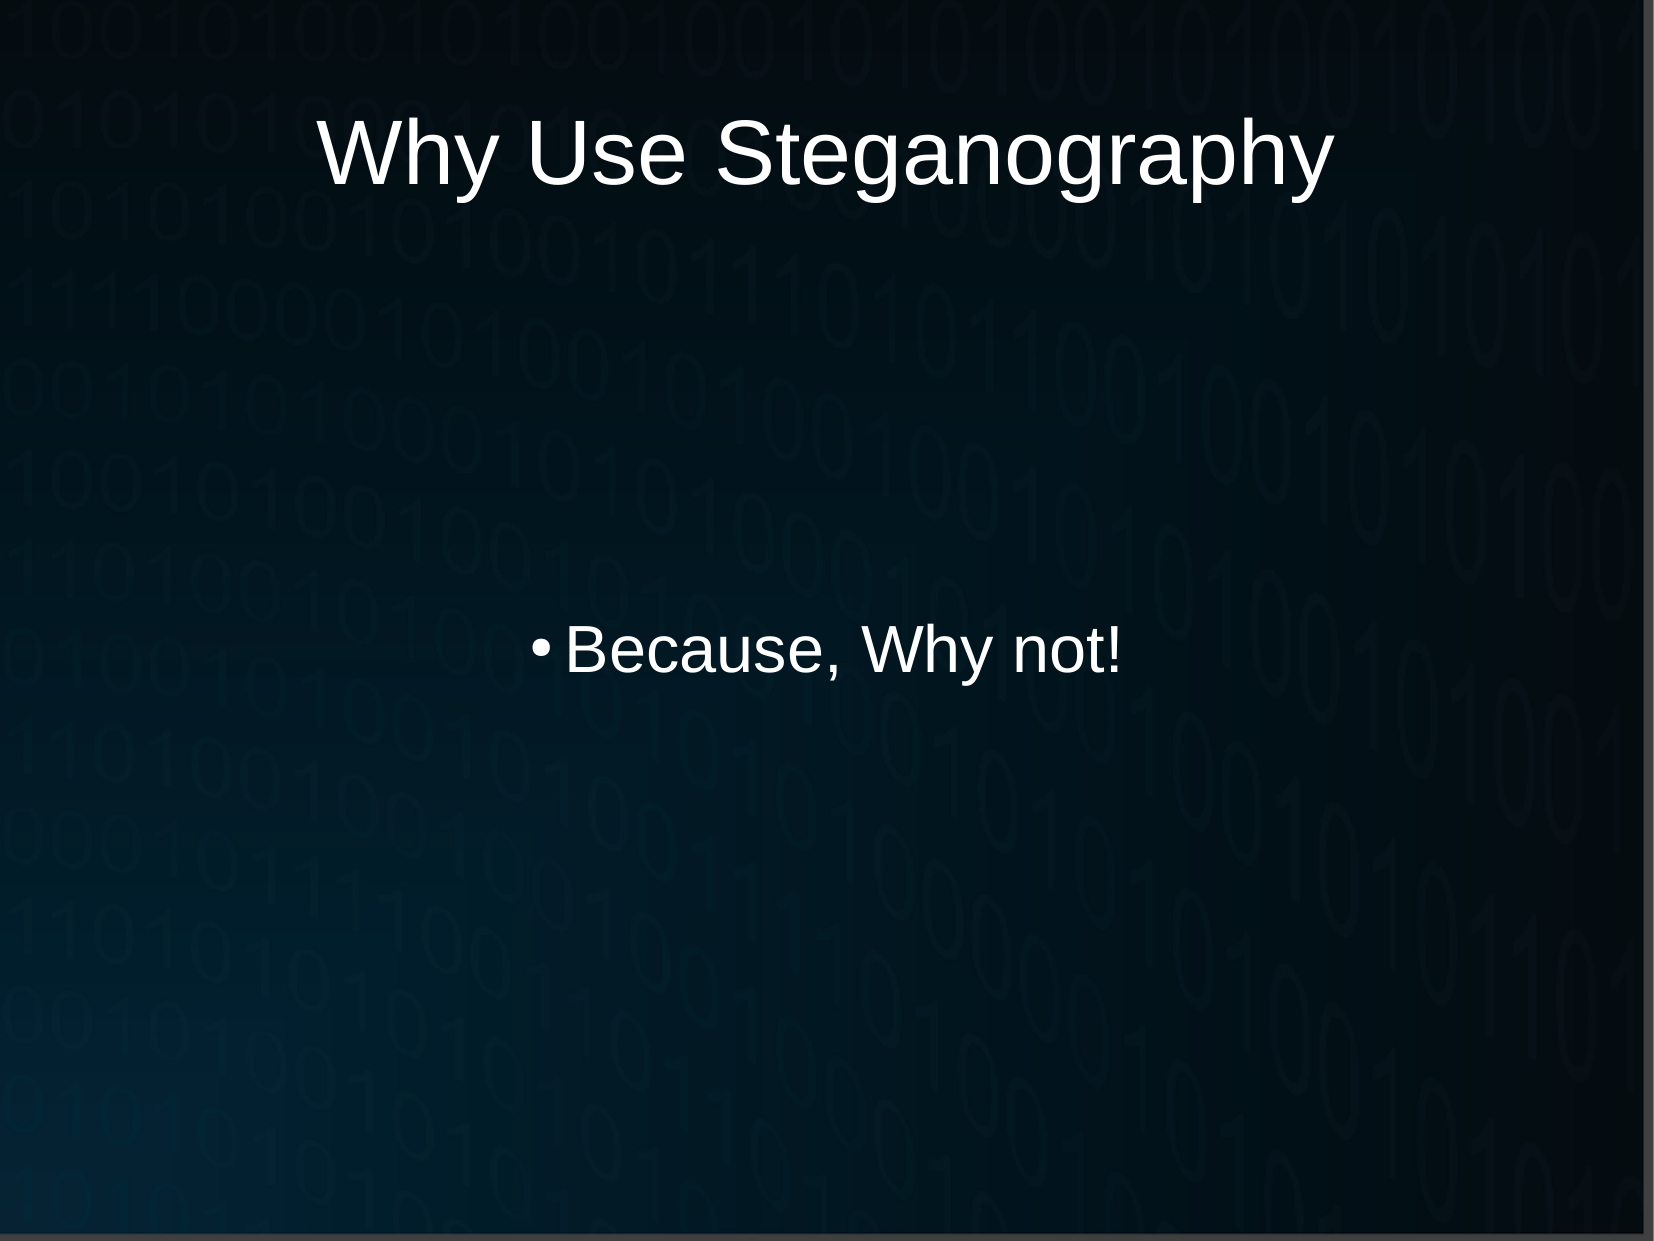

# Why Use Steganography
Because, Why not!